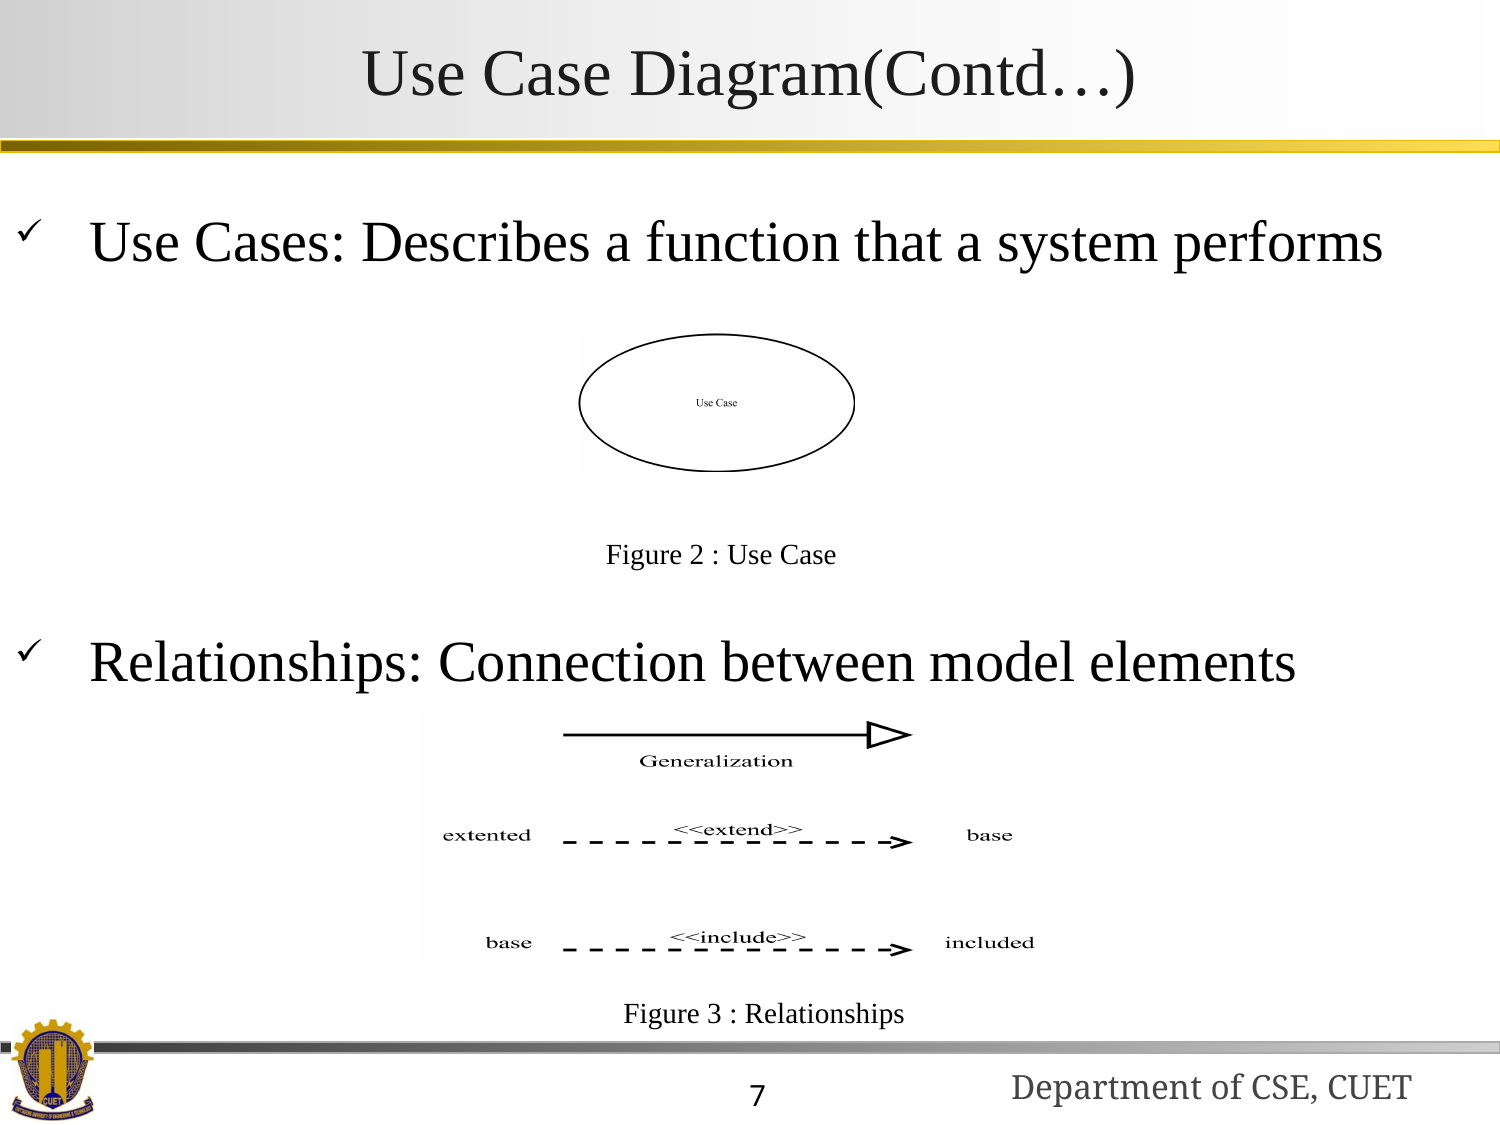

# Use Case Diagram(Contd…)
Use Cases: Describes a function that a system performs
Relationships: Connection between model elements
 Figure 2 : Use Case
 Figure 3 : Relationships